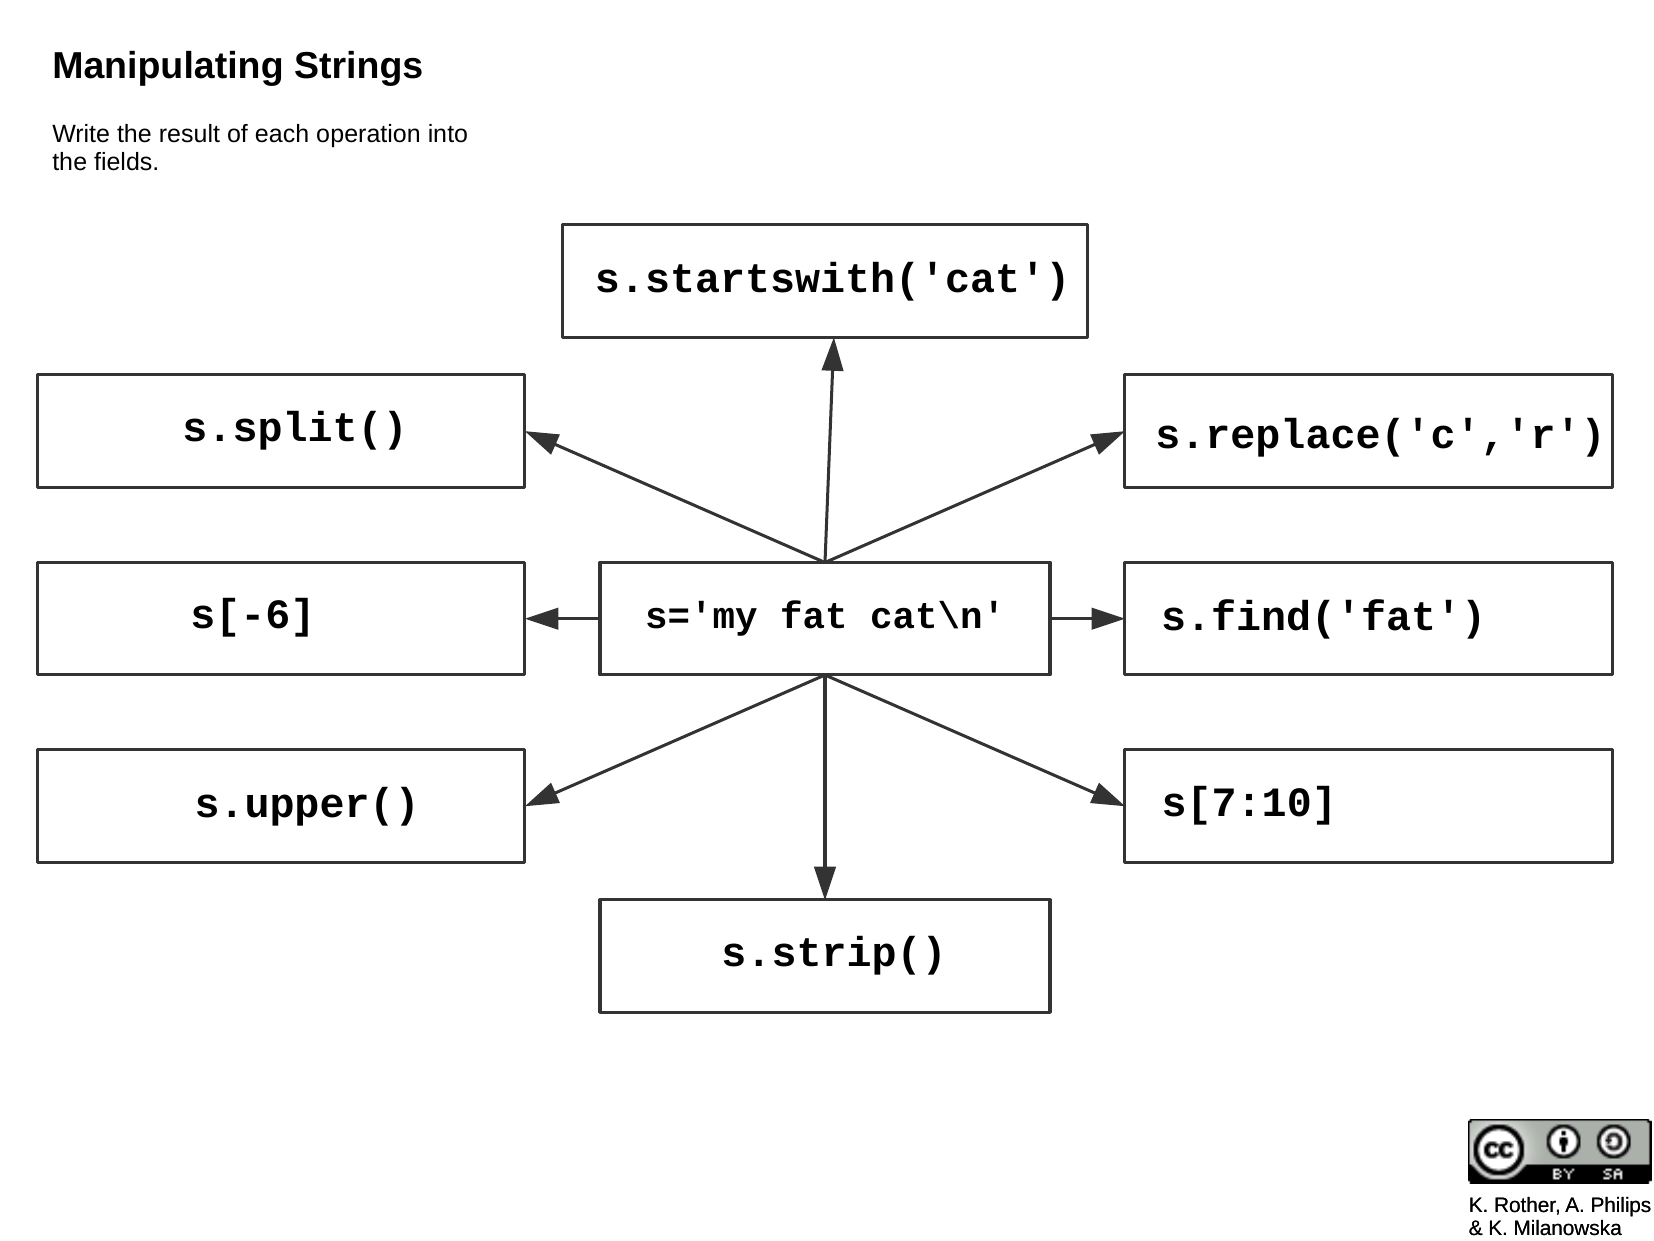

Manipulating Strings
Write the result of each operation into
the fields.
s.startswith('cat')
s.split()
s.replace('c','r')
s='my fat cat\n'
s[-6]
s.find('fat')
s[7:10]
s.upper()
s.strip()
K. Rother, A. Philips & K. Milanowska